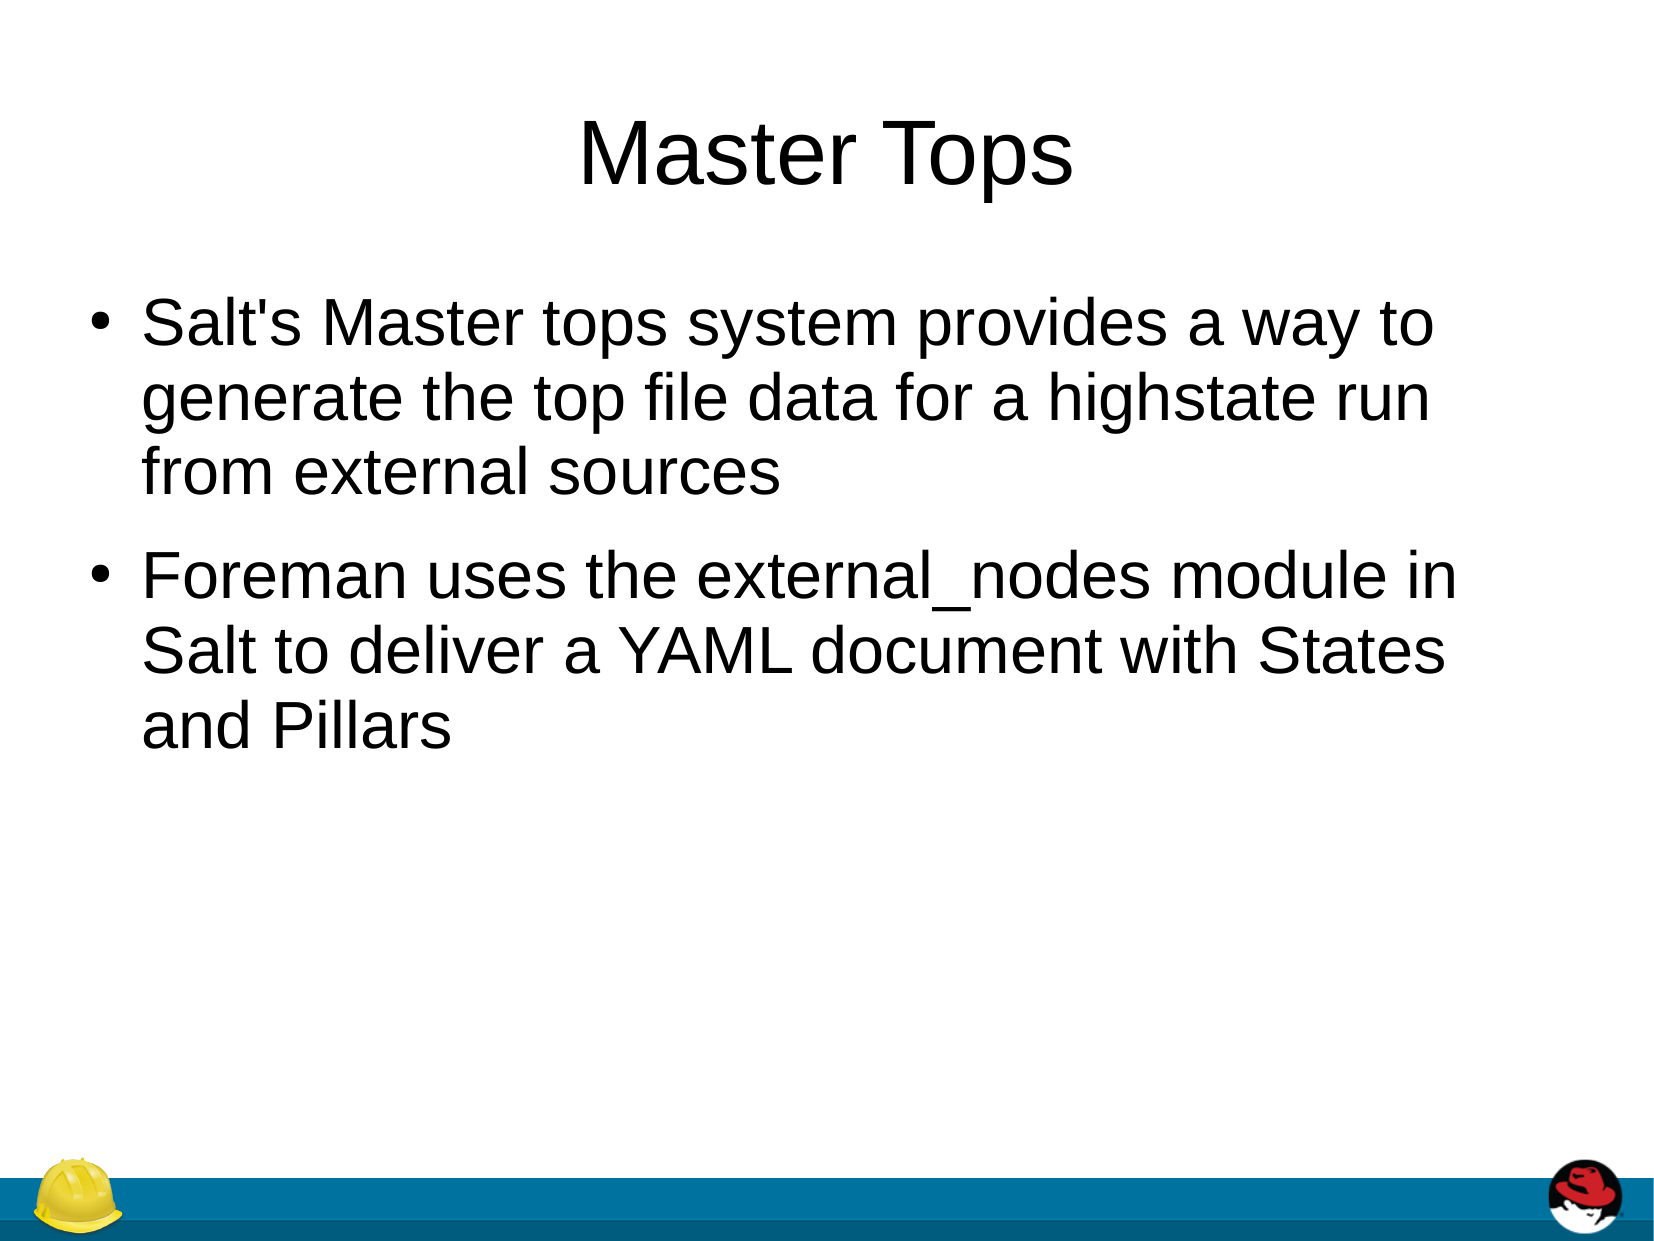

# Master Tops
Salt's Master tops system provides a way to generate the top file data for a highstate run from external sources
Foreman uses the external_nodes module in Salt to deliver a YAML document with States and Pillars